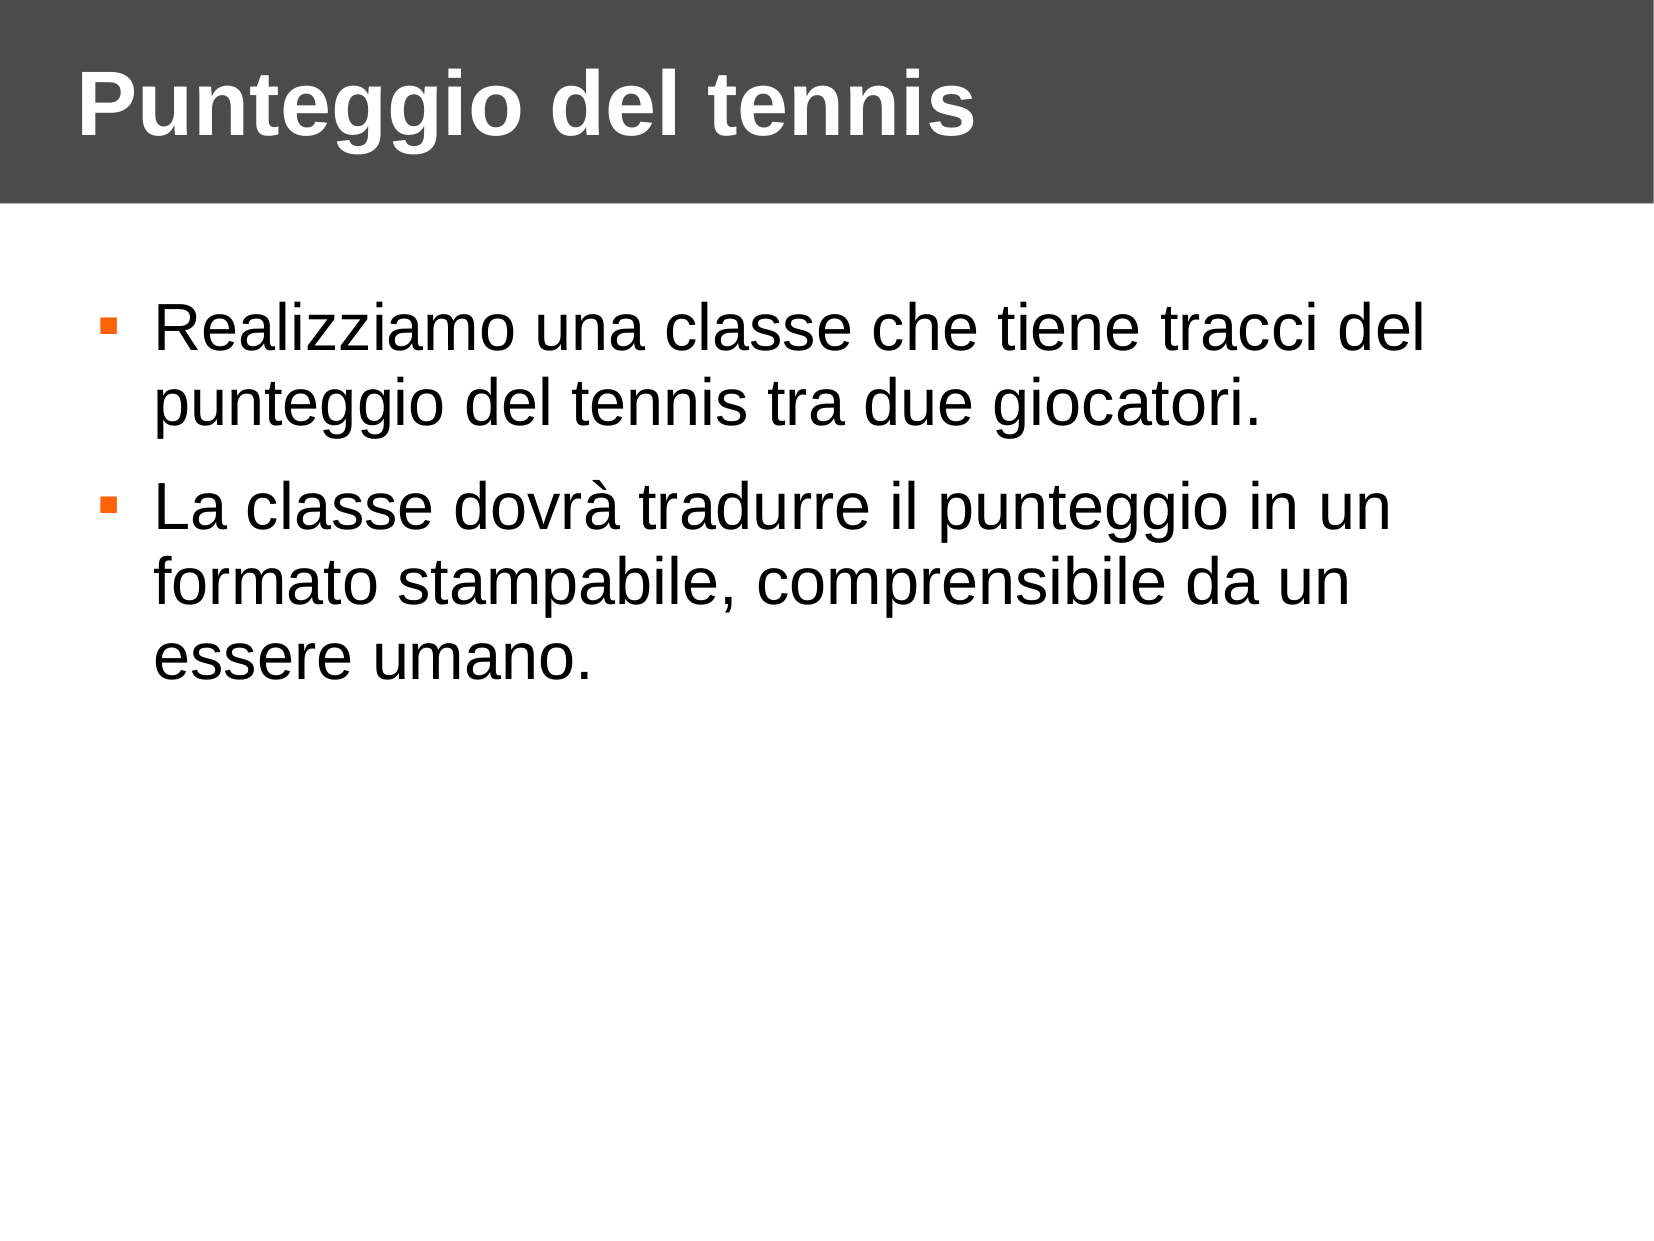

# Punteggio del tennis
Realizziamo una classe che tiene tracci del punteggio del tennis tra due giocatori.
La classe dovrà tradurre il punteggio in un formato stampabile, comprensibile da un essere umano.